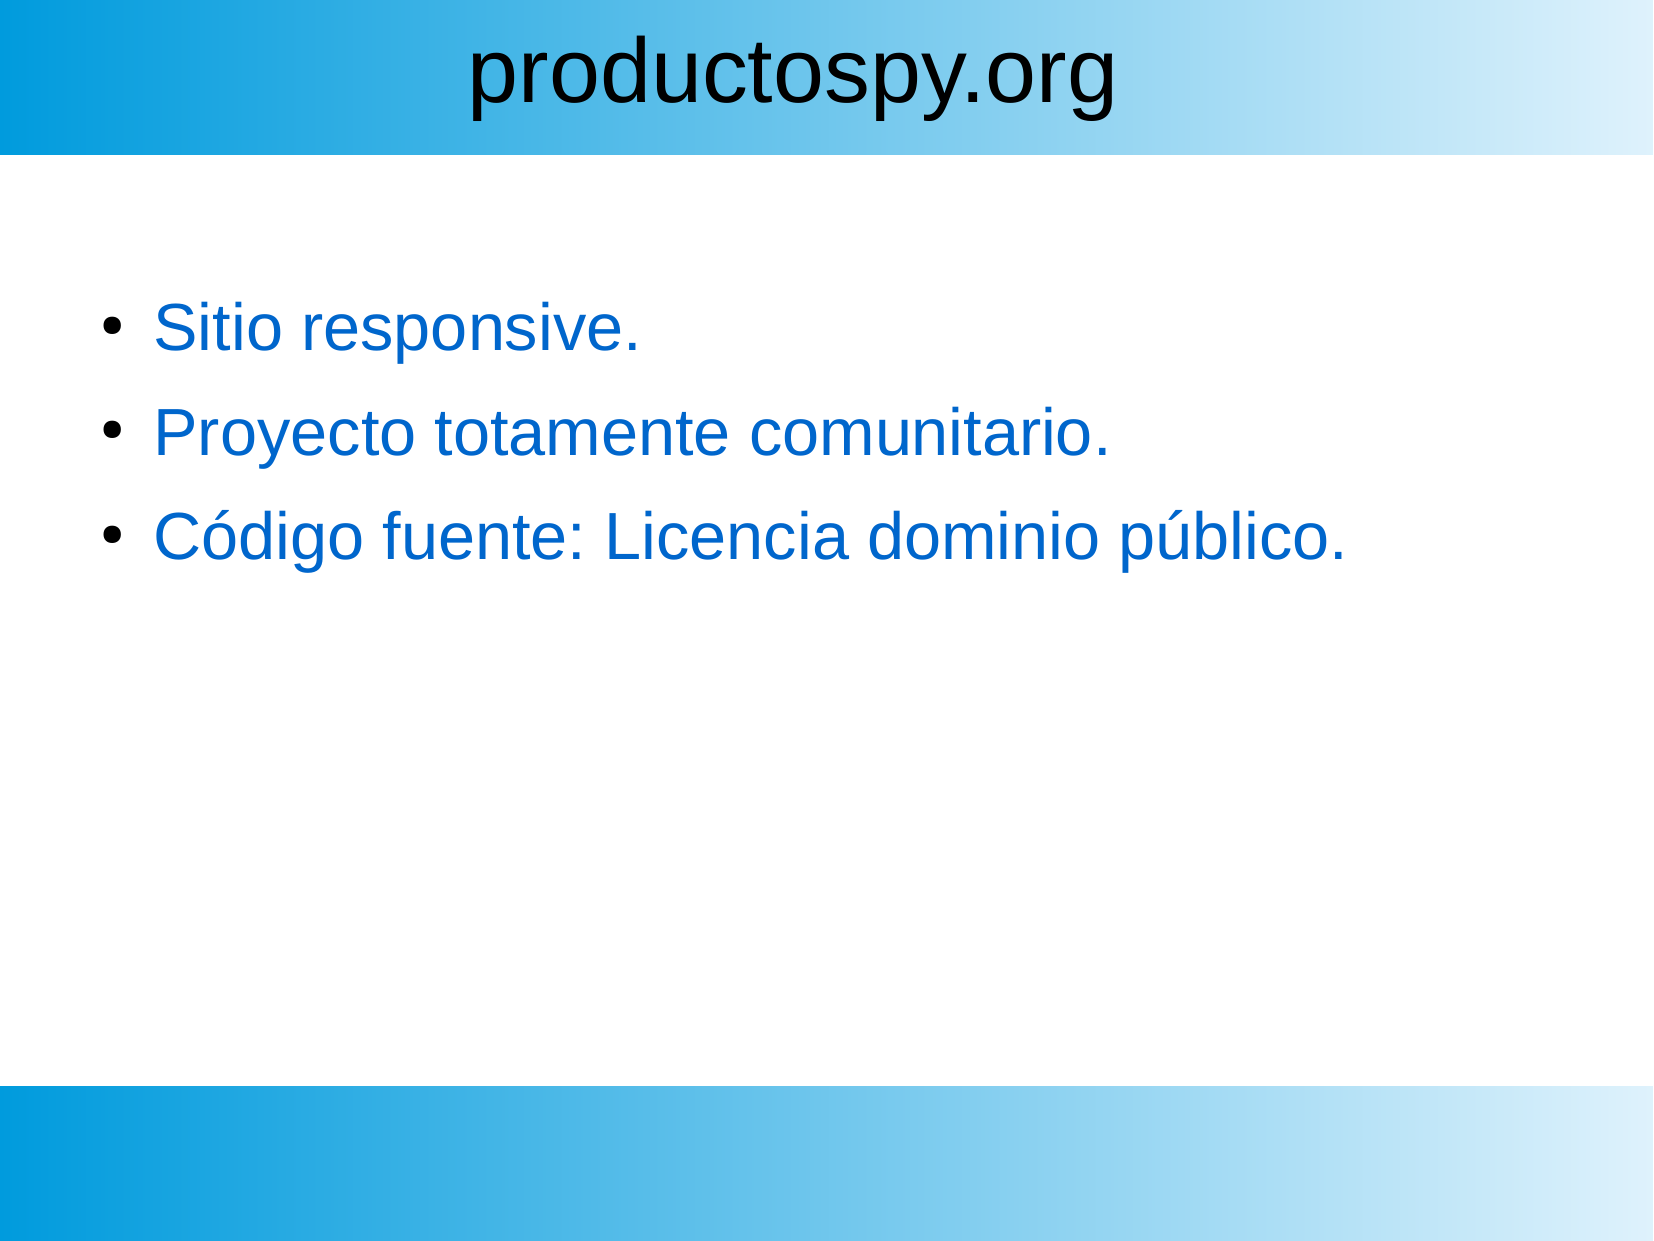

productospy.org
# Sitio responsive.
Proyecto totamente comunitario.
Código fuente: Licencia dominio público.